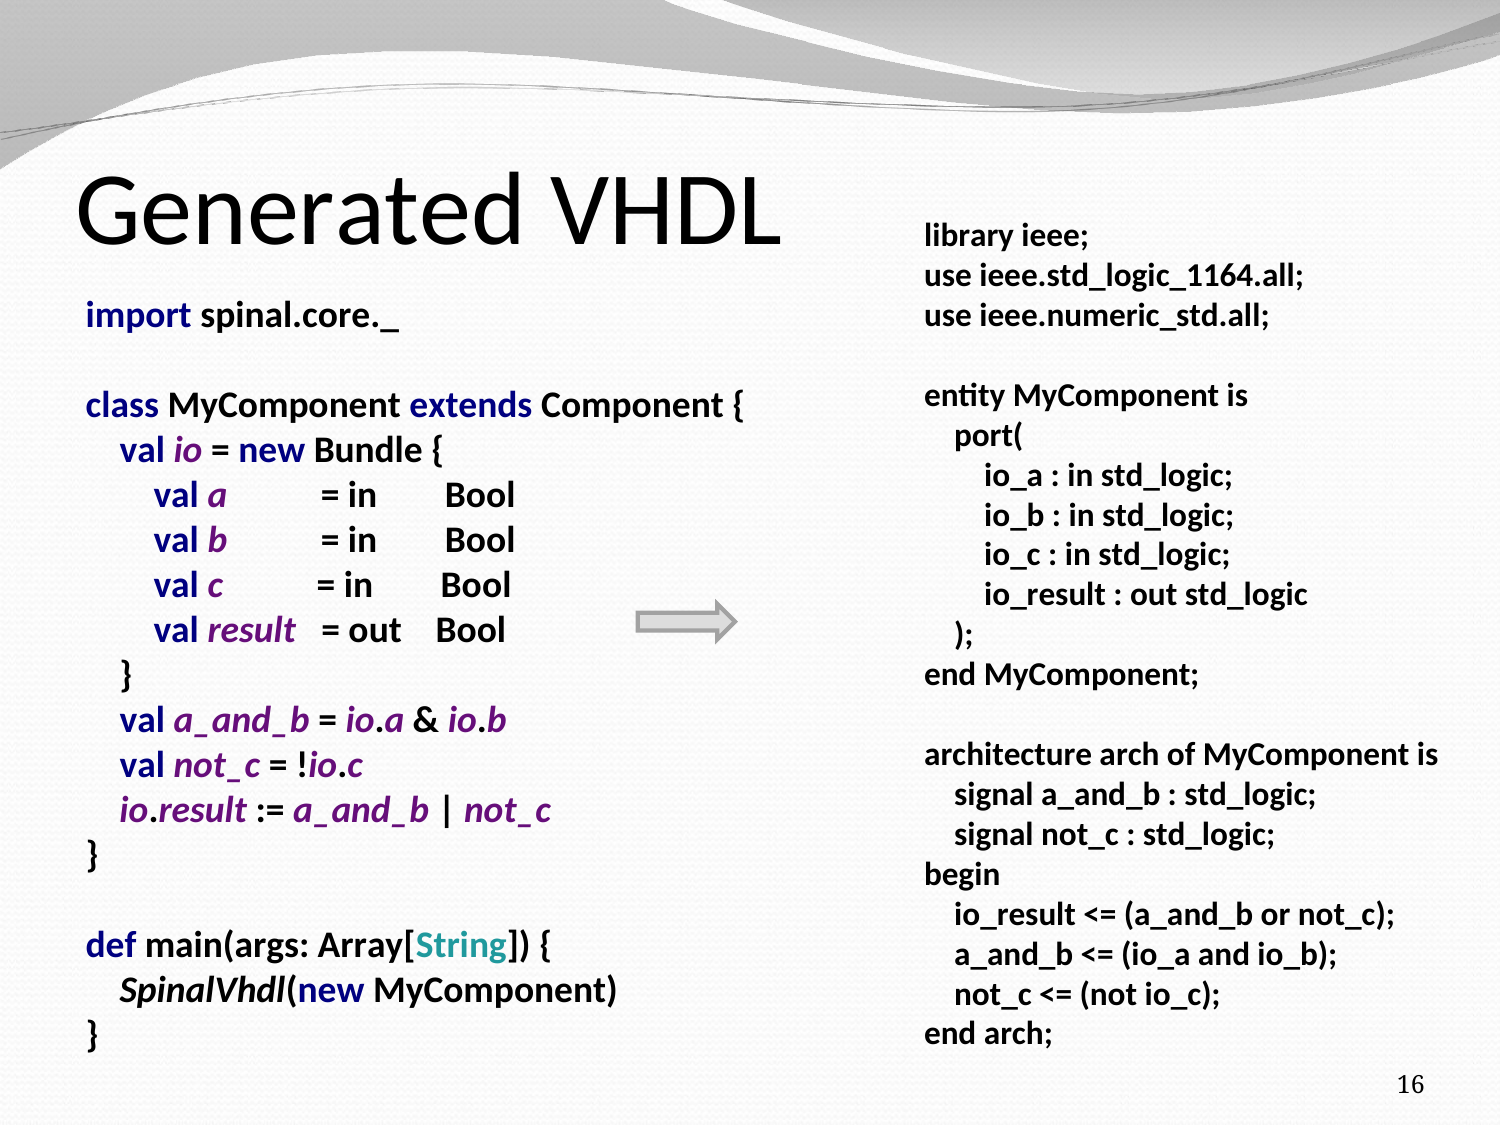

# Generated VHDL
library ieee;
use ieee.std_logic_1164.all;
use ieee.numeric_std.all;
entity MyComponent is
 port(
 io_a : in std_logic;
 io_b : in std_logic;
 io_c : in std_logic;
 io_result : out std_logic
 );
end MyComponent;
architecture arch of MyComponent is
 signal a_and_b : std_logic;
 signal not_c : std_logic;
begin
 io_result <= (a_and_b or not_c);
 a_and_b <= (io_a and io_b);
 not_c <= (not io_c);
end arch;
import spinal.core._
class MyComponent extends Component {
 val io = new Bundle {
 val a = in Bool
 val b = in Bool
 val c = in Bool
 val result = out Bool
 }
 val a_and_b = io.a & io.b
 val not_c = !io.c
 io.result := a_and_b | not_c
}
def main(args: Array[String]) {
 SpinalVhdl(new MyComponent)
}